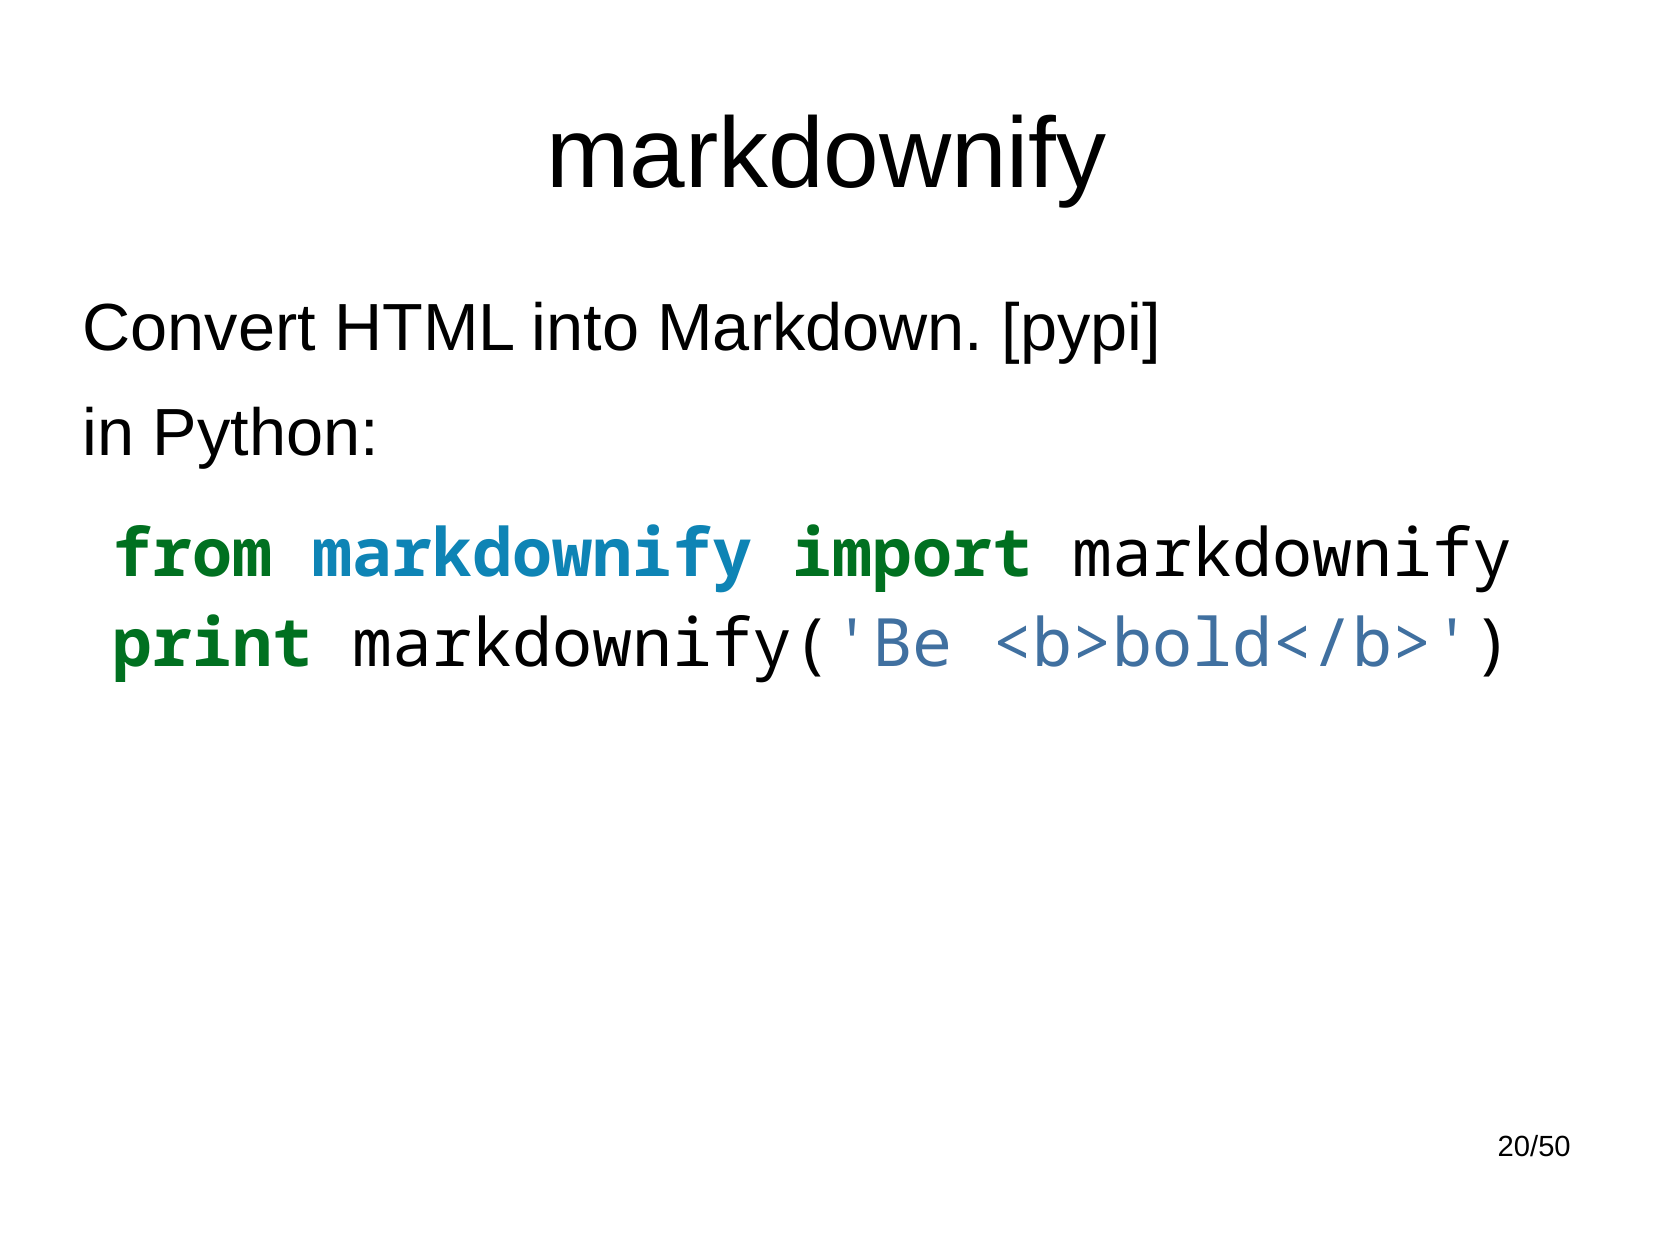

# markdownify
Convert HTML into Markdown. [pypi]
in Python:
from markdownify import markdownify
print markdownify('Be <b>bold</b>')
20